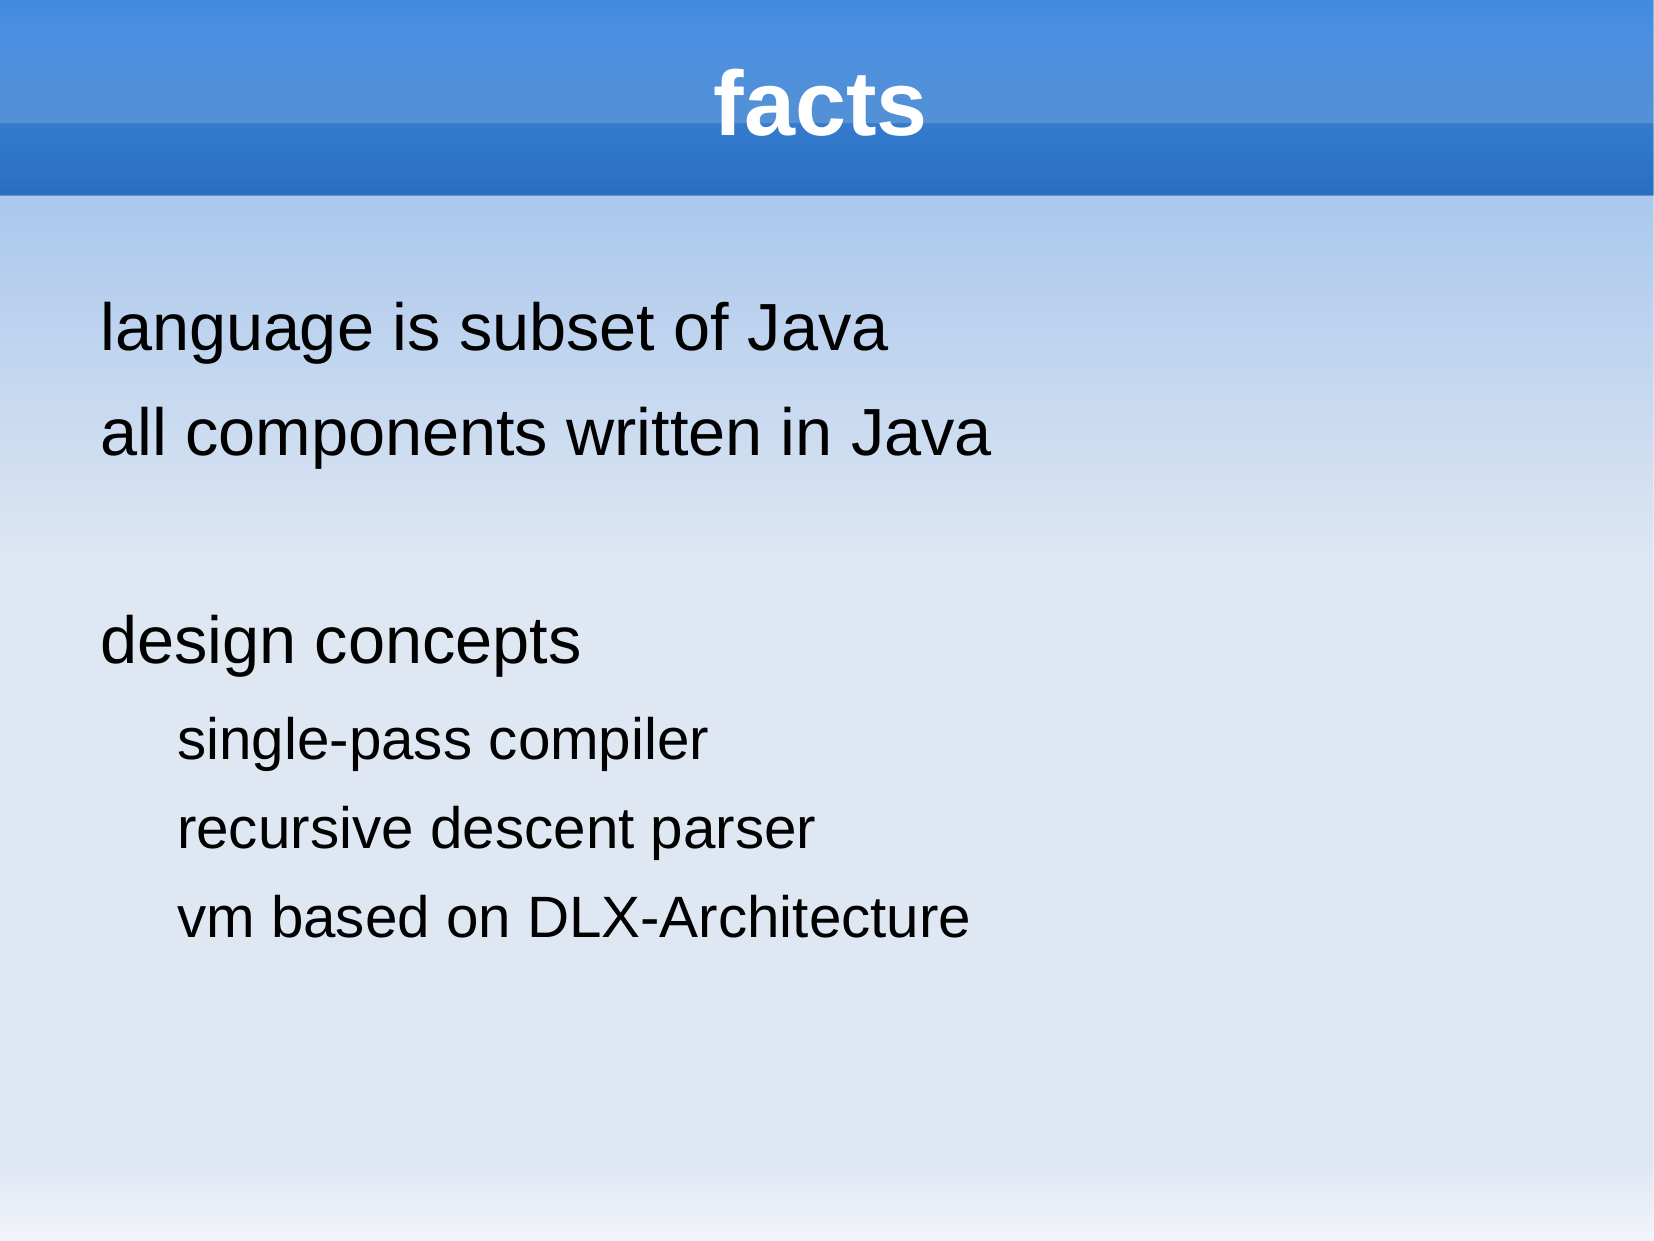

# facts
language is subset of Java
all components written in Java
design concepts
single-pass compiler
recursive descent parser
vm based on DLX-Architecture